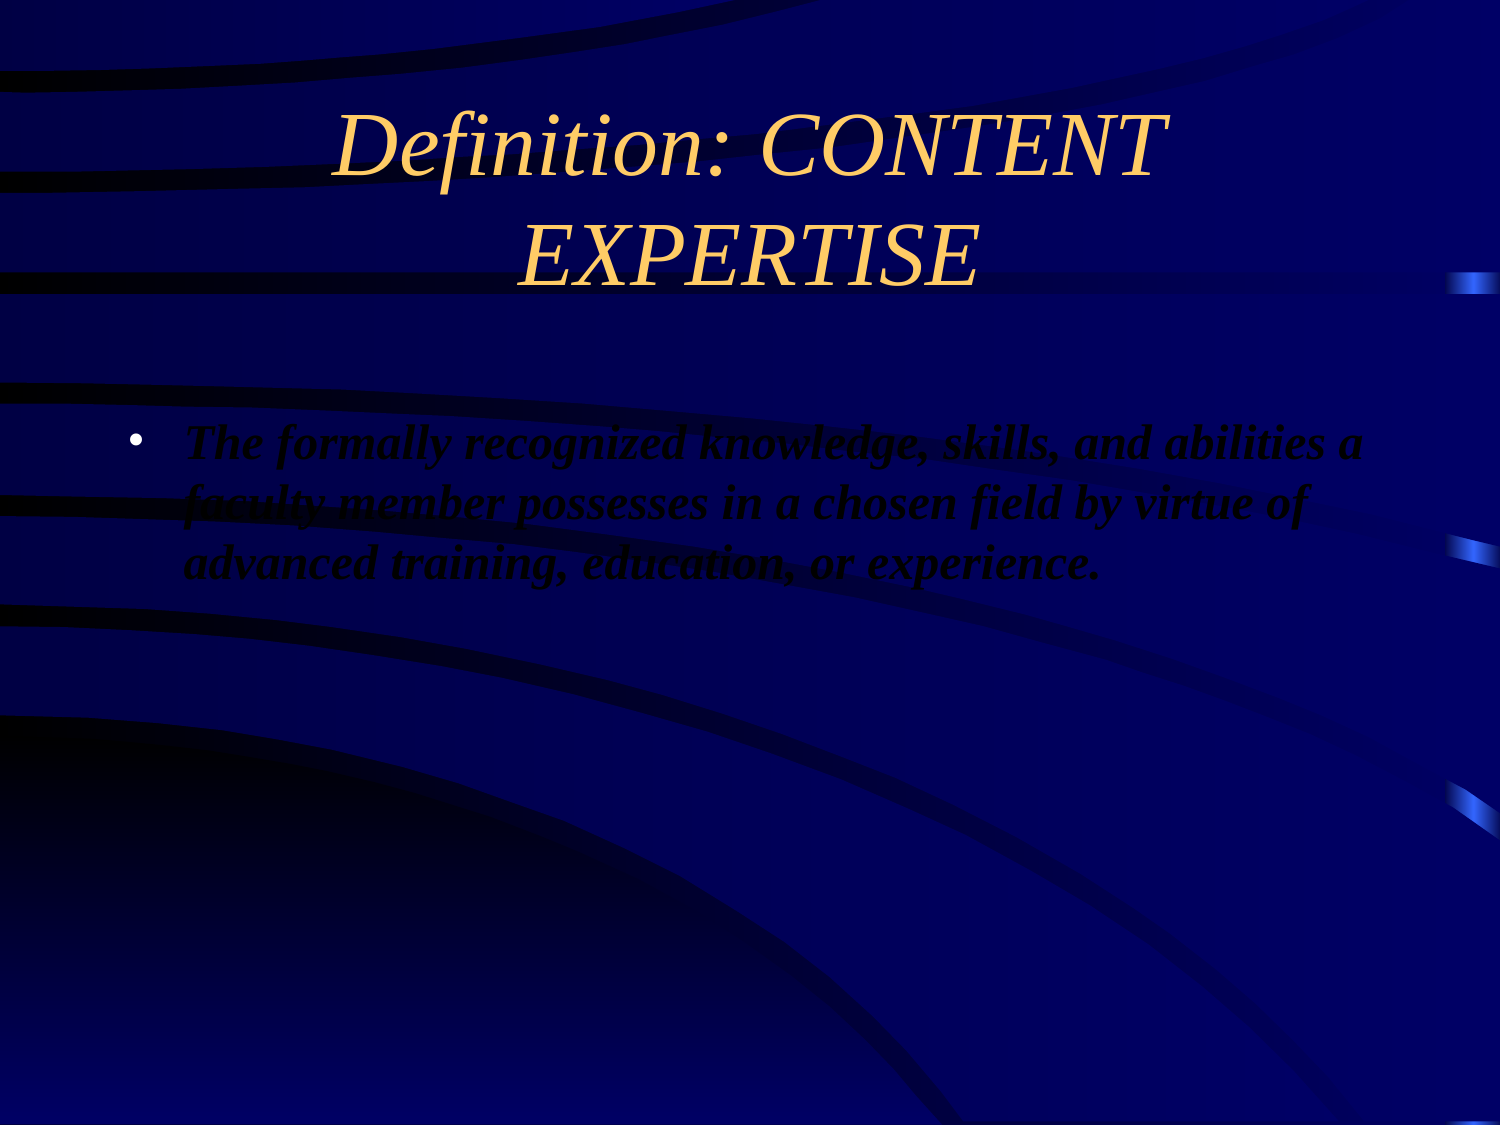

# Definition: CONTENT EXPERTISE
The formally recognized knowledge, skills, and abilities a faculty member possesses in a chosen field by virtue of advanced training, education, or experience.